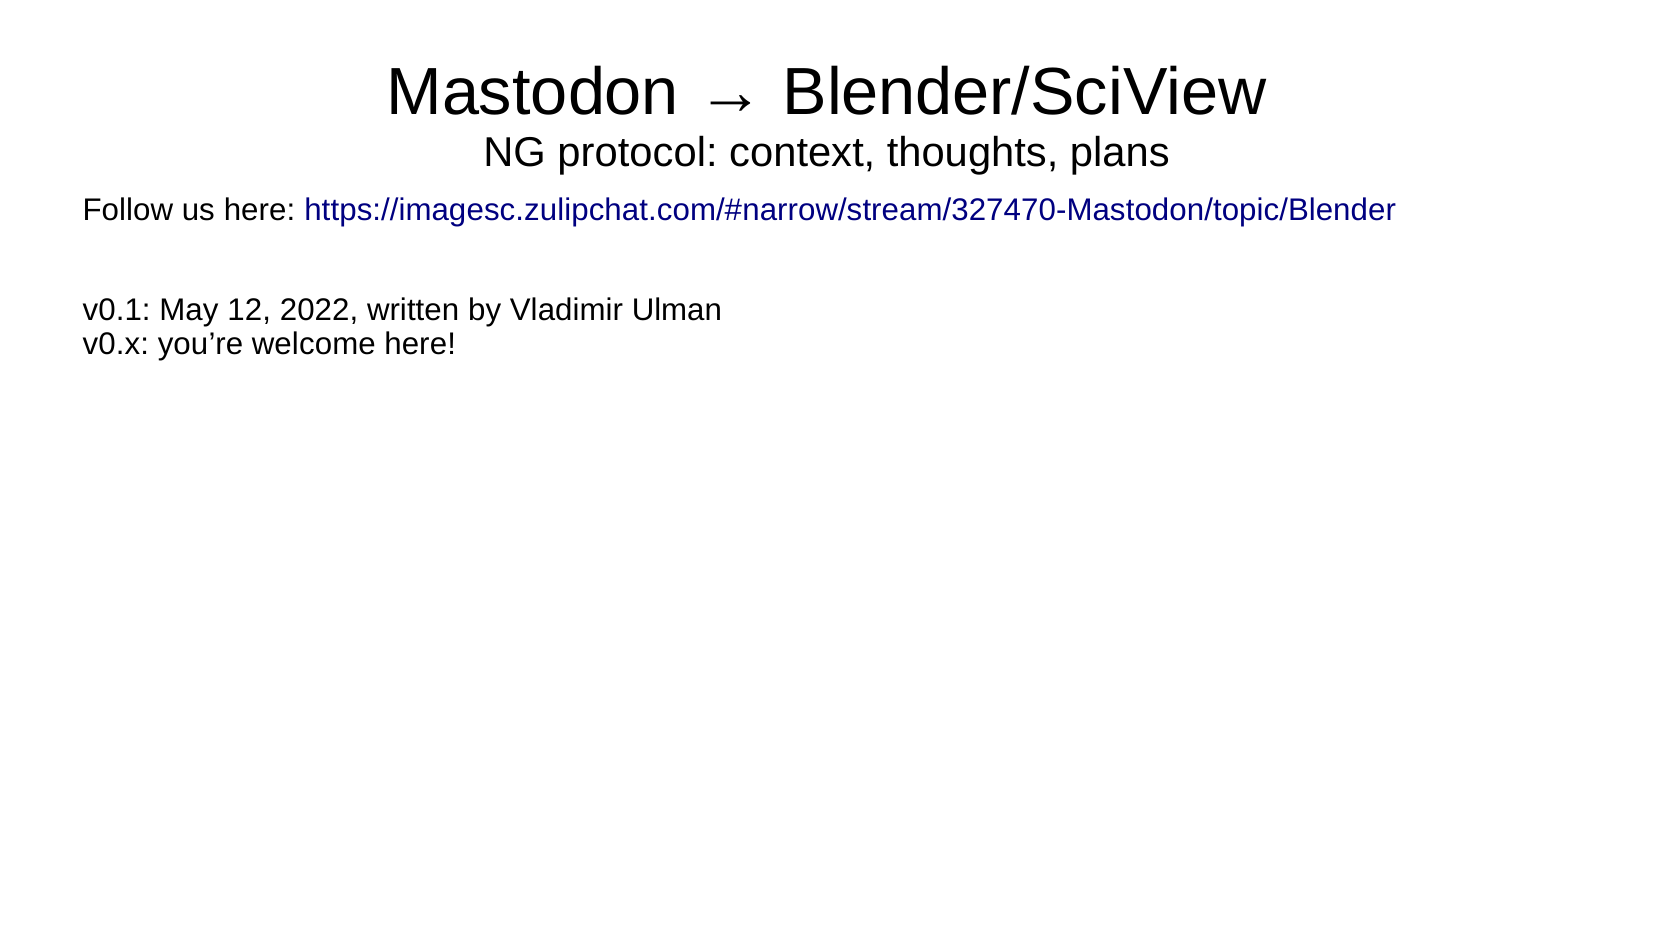

# Mastodon → Blender/SciView NG protocol: context, thoughts, plans
Follow us here: https://imagesc.zulipchat.com/#narrow/stream/327470-Mastodon/topic/Blender
v0.1: May 12, 2022, written by Vladimir Ulman
v0.x: you’re welcome here!